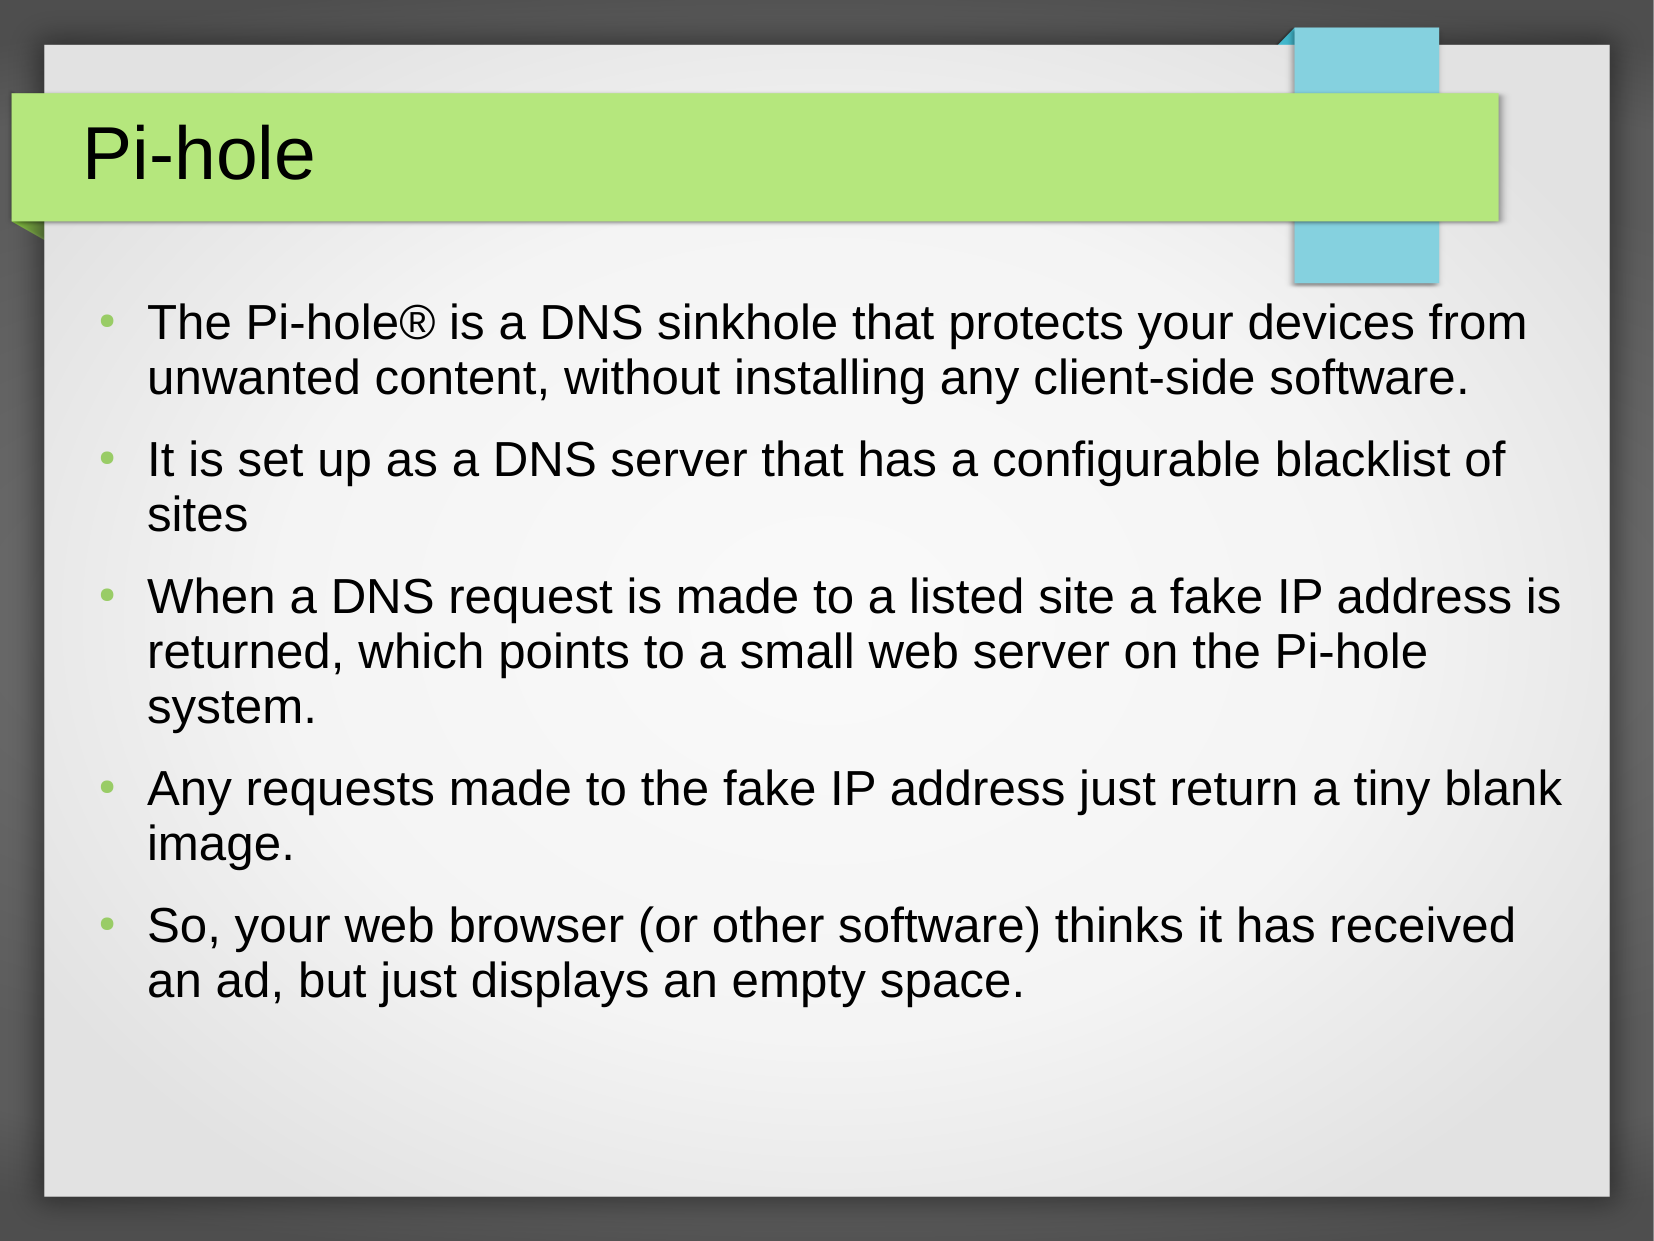

# Pi-hole
The Pi-hole® is a DNS sinkhole that protects your devices from unwanted content, without installing any client-side software.
It is set up as a DNS server that has a configurable blacklist of sites
When a DNS request is made to a listed site a fake IP address is returned, which points to a small web server on the Pi-hole system.
Any requests made to the fake IP address just return a tiny blank image.
So, your web browser (or other software) thinks it has received an ad, but just displays an empty space.